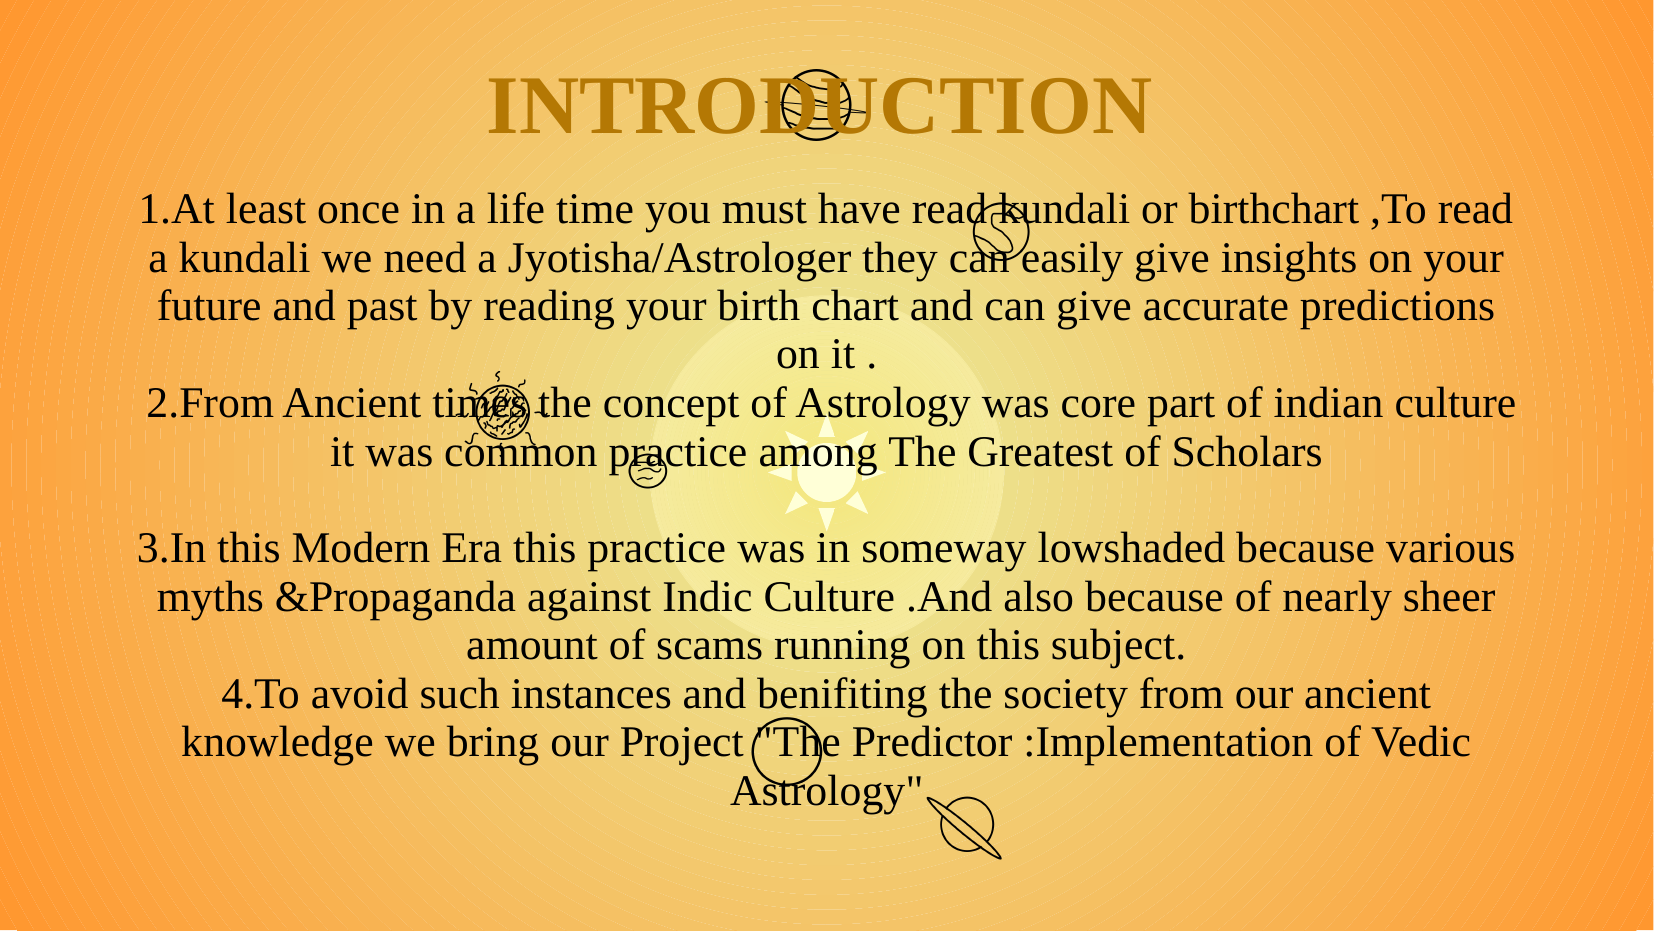

# Introduction
1.At least once in a life time you must have read kundali or birthchart ,To read a kundali we need a Jyotisha/Astrologer they can easily give insights on your future and past by reading your birth chart and can give accurate predictions on it .
 2.From Ancient times the concept of Astrology was core part of indian culture it was common practice among The Greatest of Scholars
3.In this Modern Era this practice was in someway lowshaded because various myths &Propaganda against Indic Culture .And also because of nearly sheer amount of scams running on this subject.
4.To avoid such instances and benifiting the society from our ancient knowledge we bring our Project "The Predictor :Implementation of Vedic Astrology"